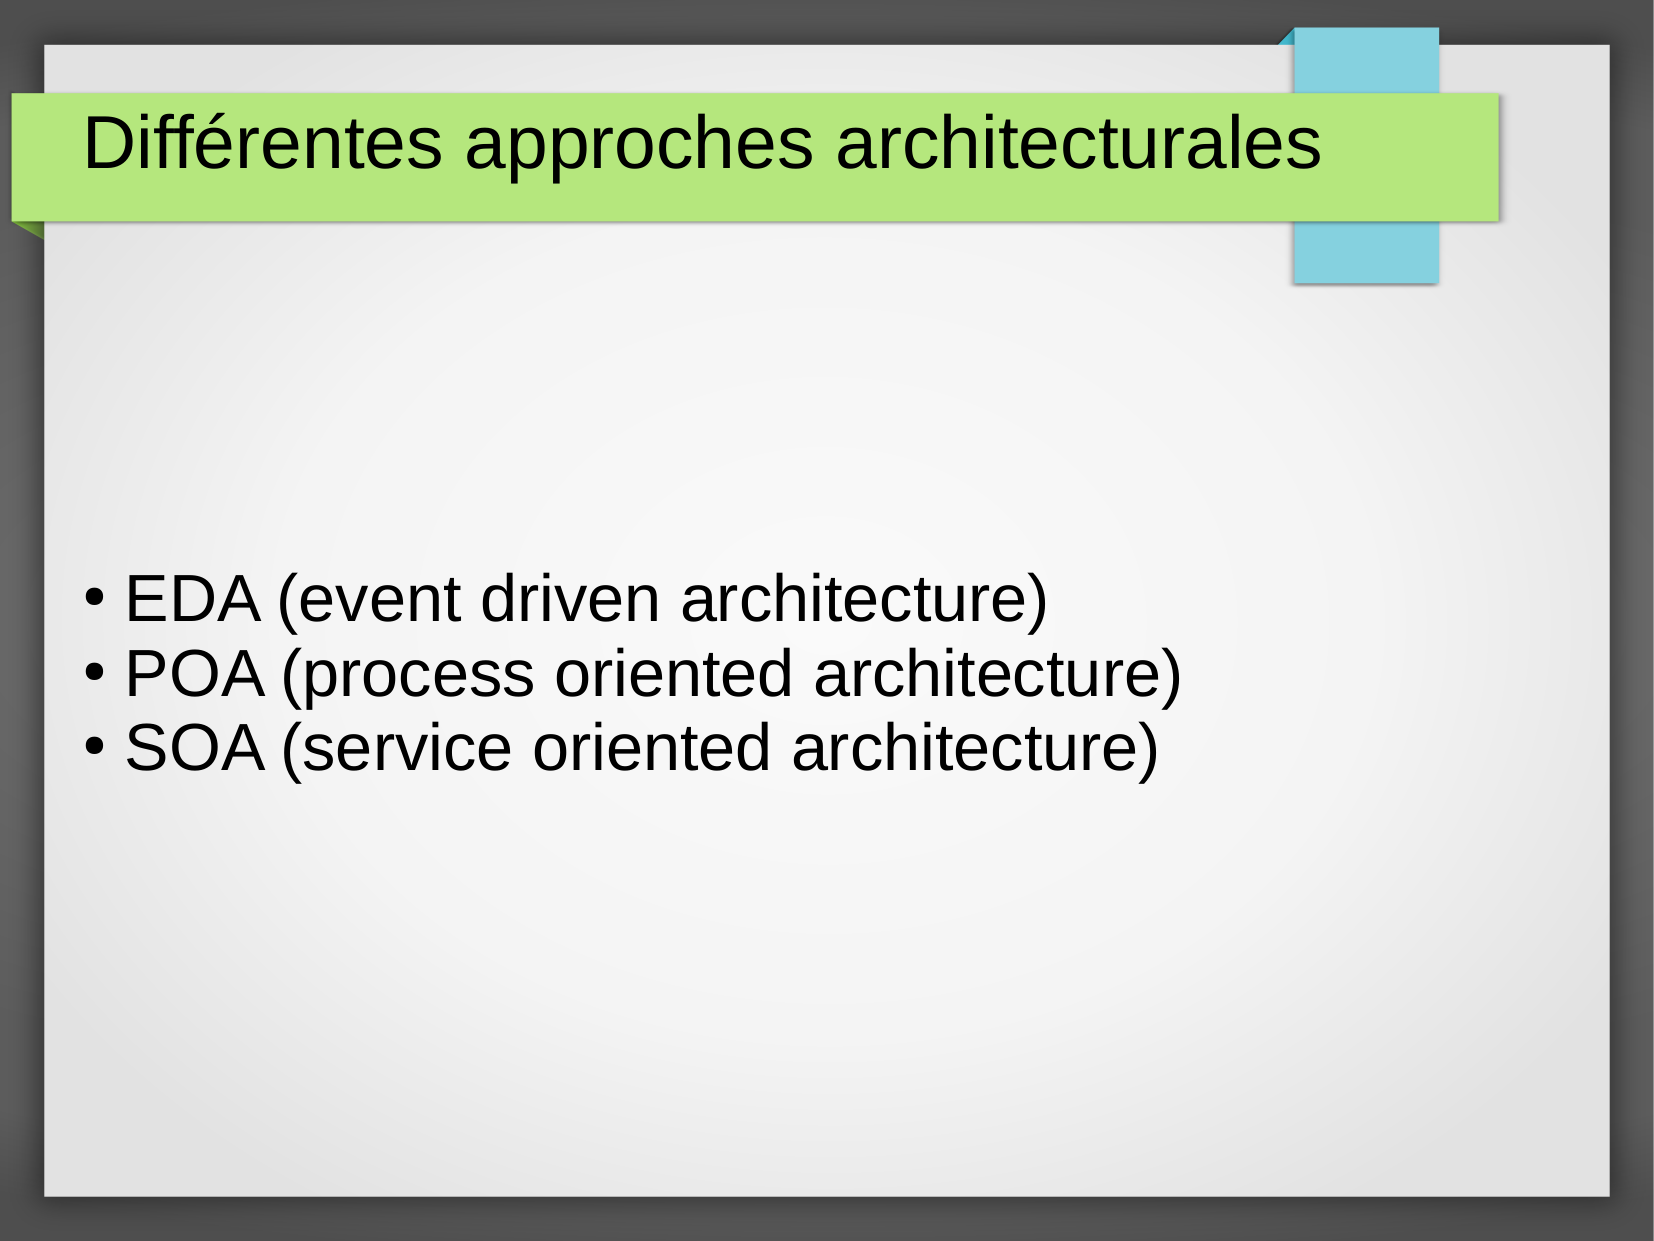

# Différentes approches architecturales
 EDA (event driven architecture)
 POA (process oriented architecture)
 SOA (service oriented architecture)